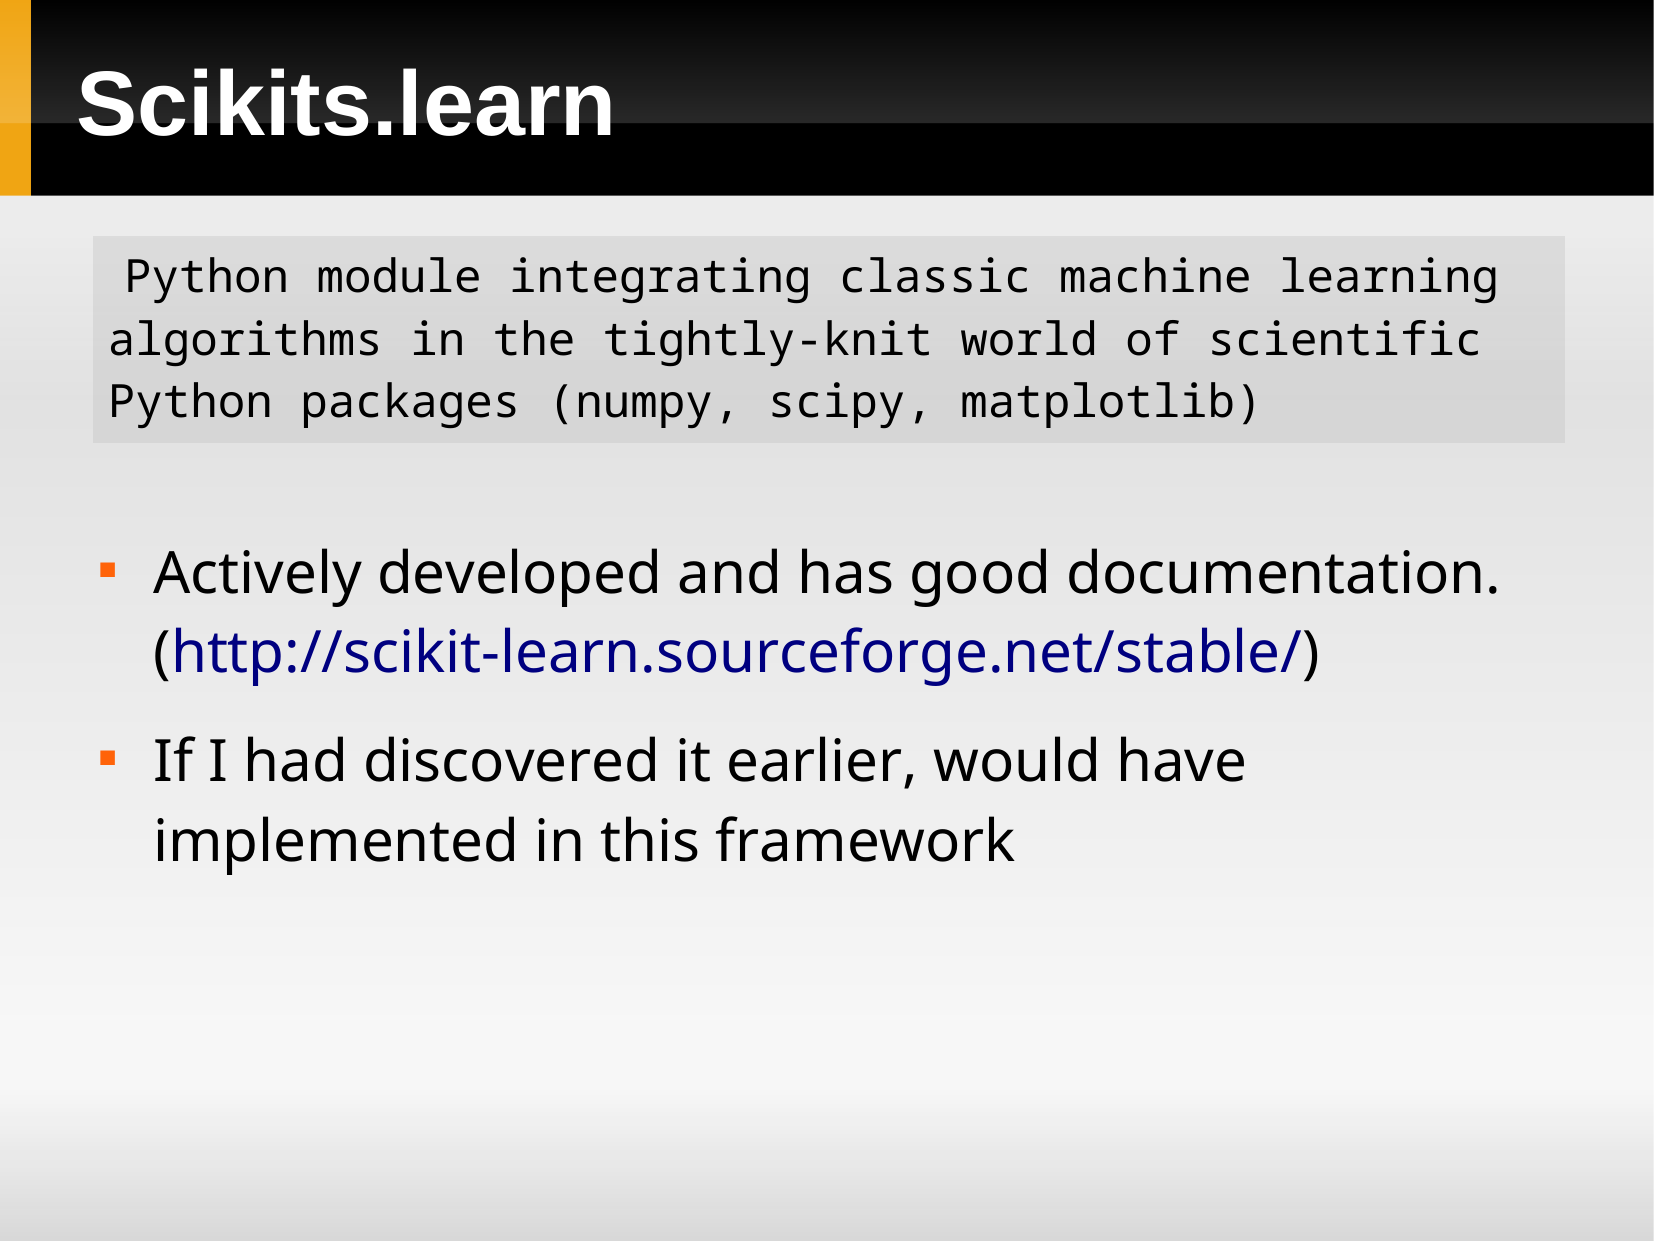

# Scikits.learn
Python module integrating classic machine learning algorithms in the tightly-knit world of scientific Python packages (numpy, scipy, matplotlib)
Actively developed and has good documentation.
(http://scikit-learn.sourceforge.net/stable/)
If I had discovered it earlier, would have implemented in this framework